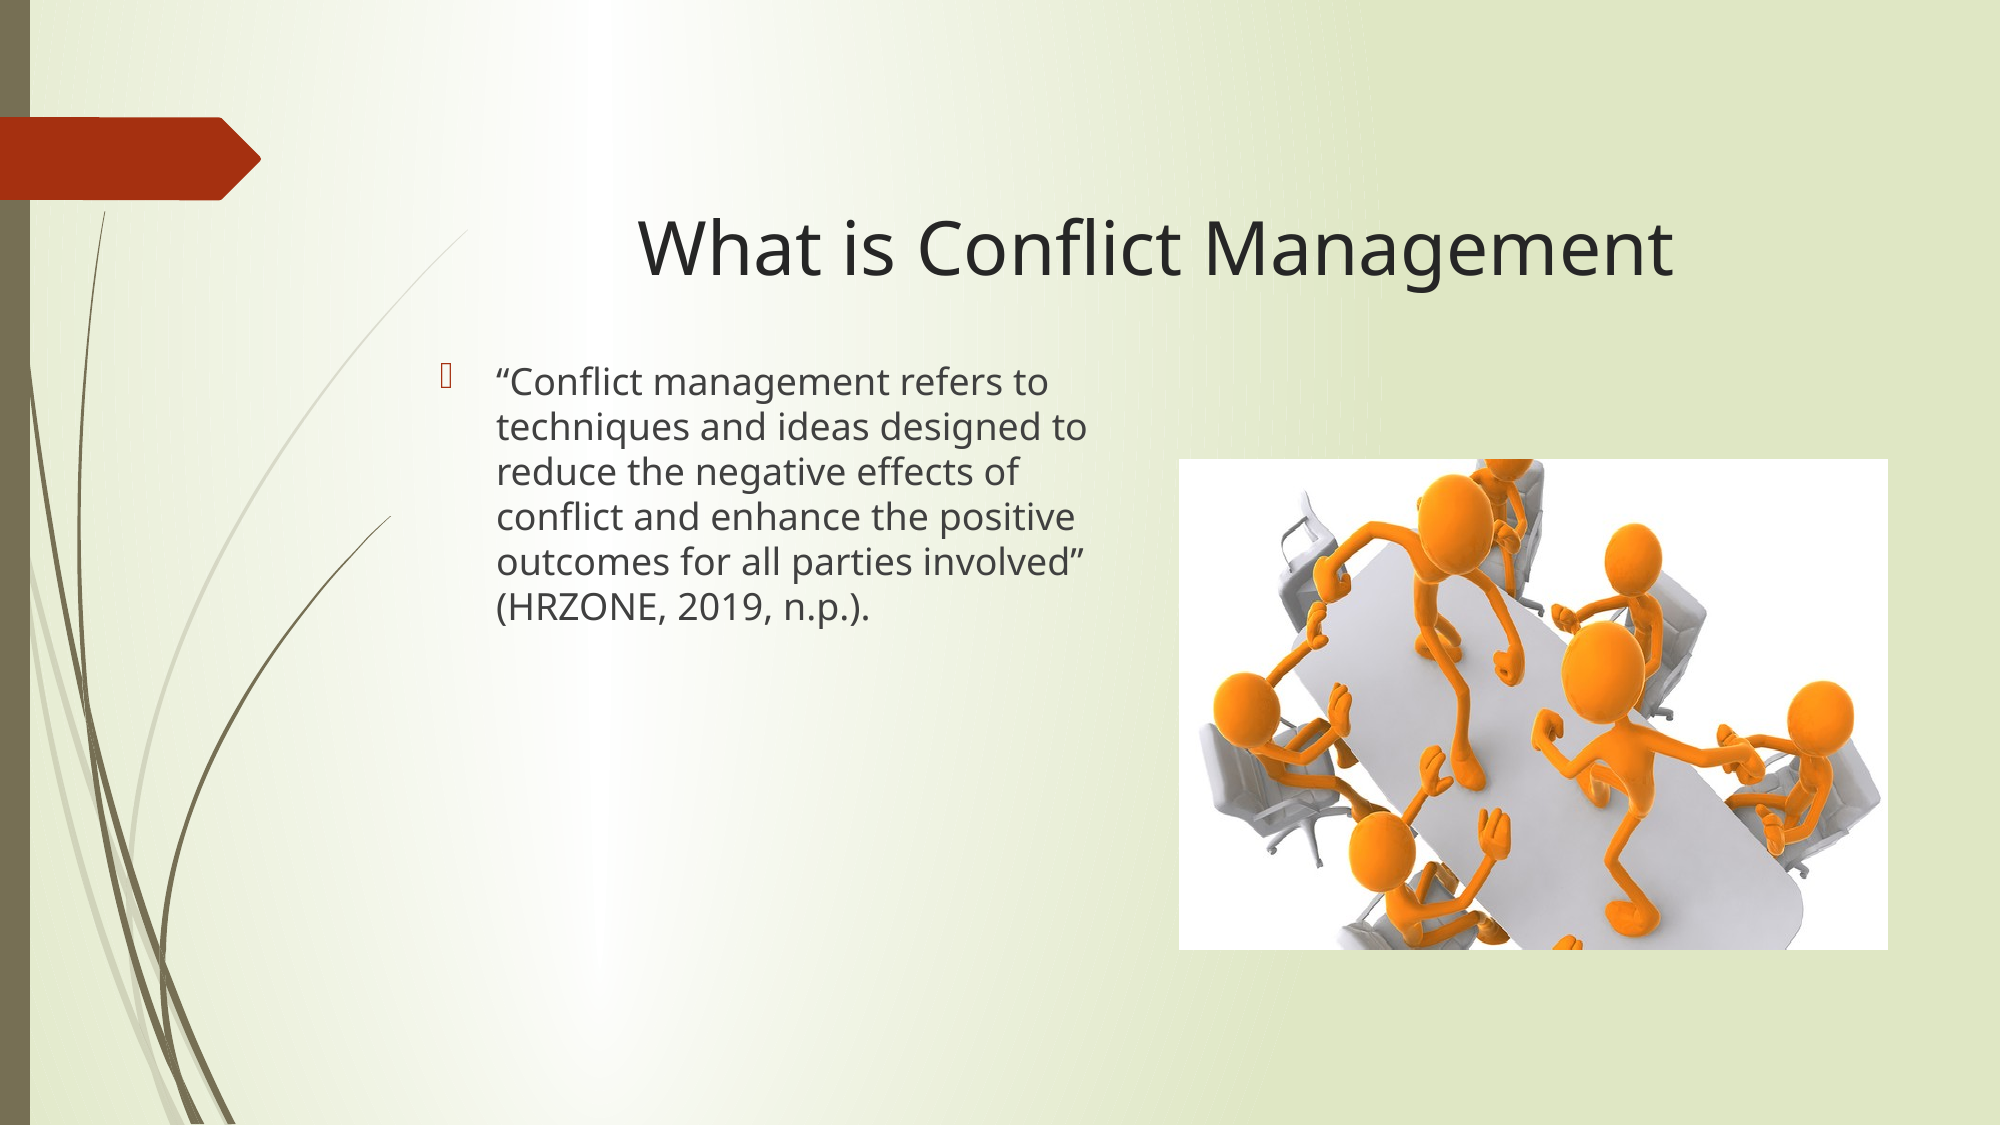

# What is Conflict Management
“Conflict management refers to techniques and ideas designed to reduce the negative effects of conflict and enhance the positive outcomes for all parties involved” (HRZONE, 2019, n.p.).